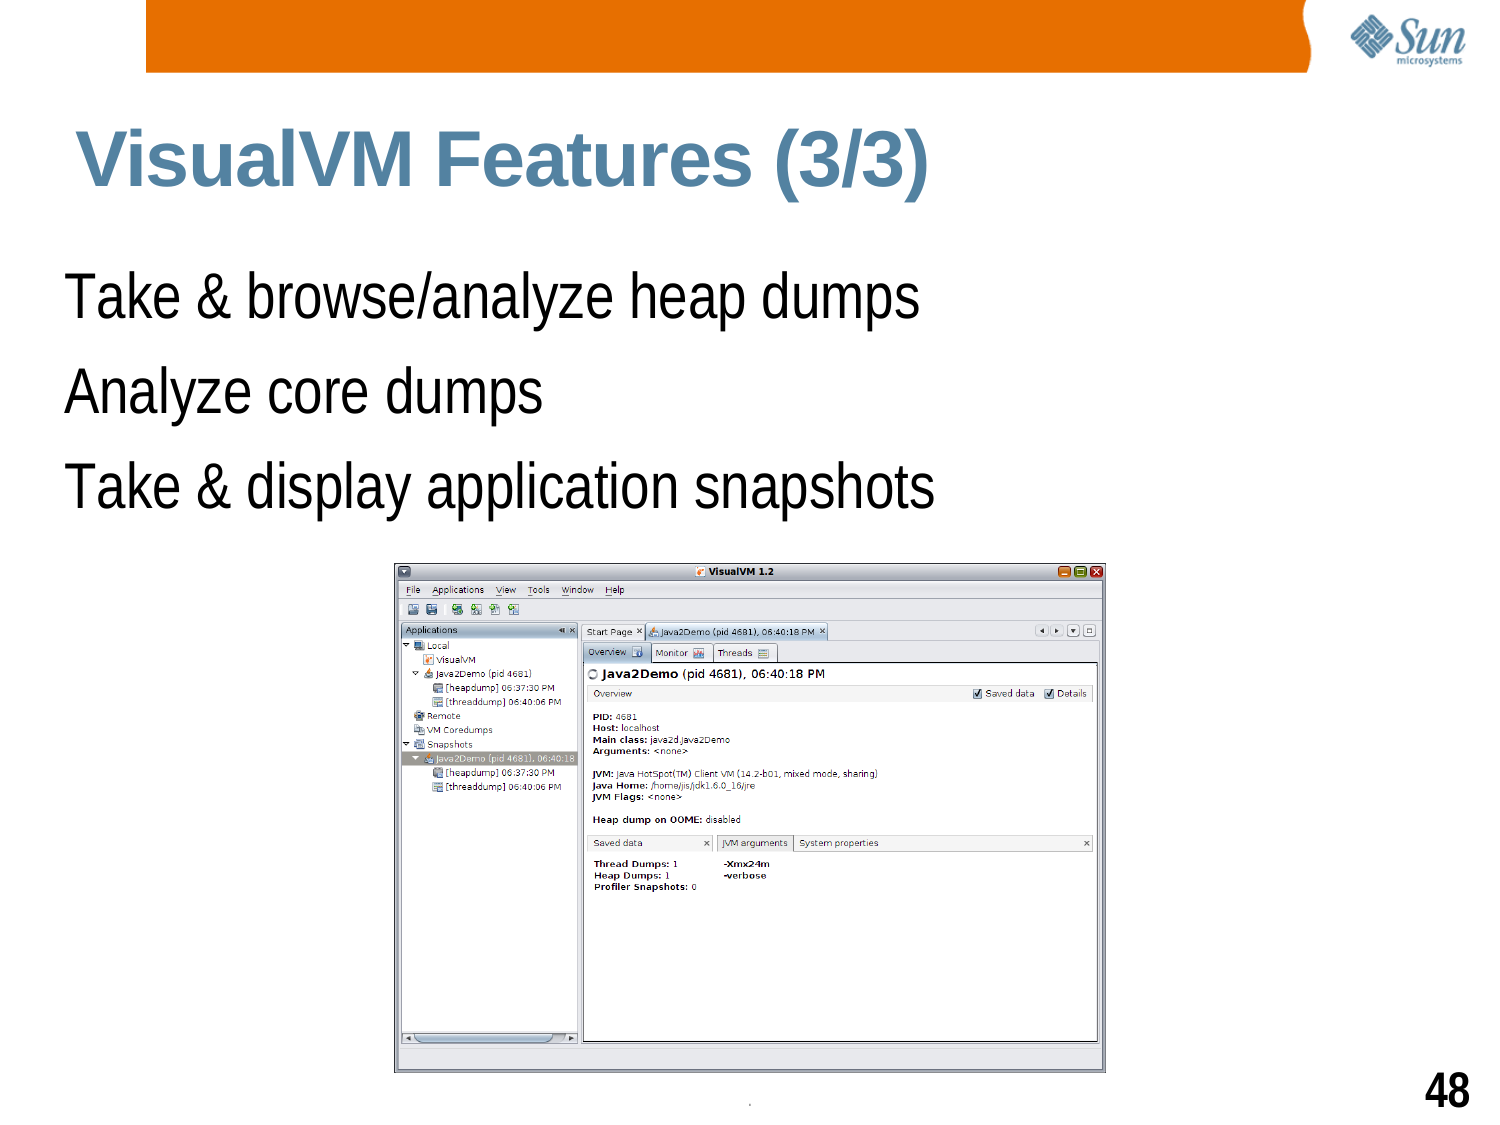

# VisualVM Features (3/3)
Take & browse/analyze heap dumps
Analyze core dumps
Take & display application snapshots